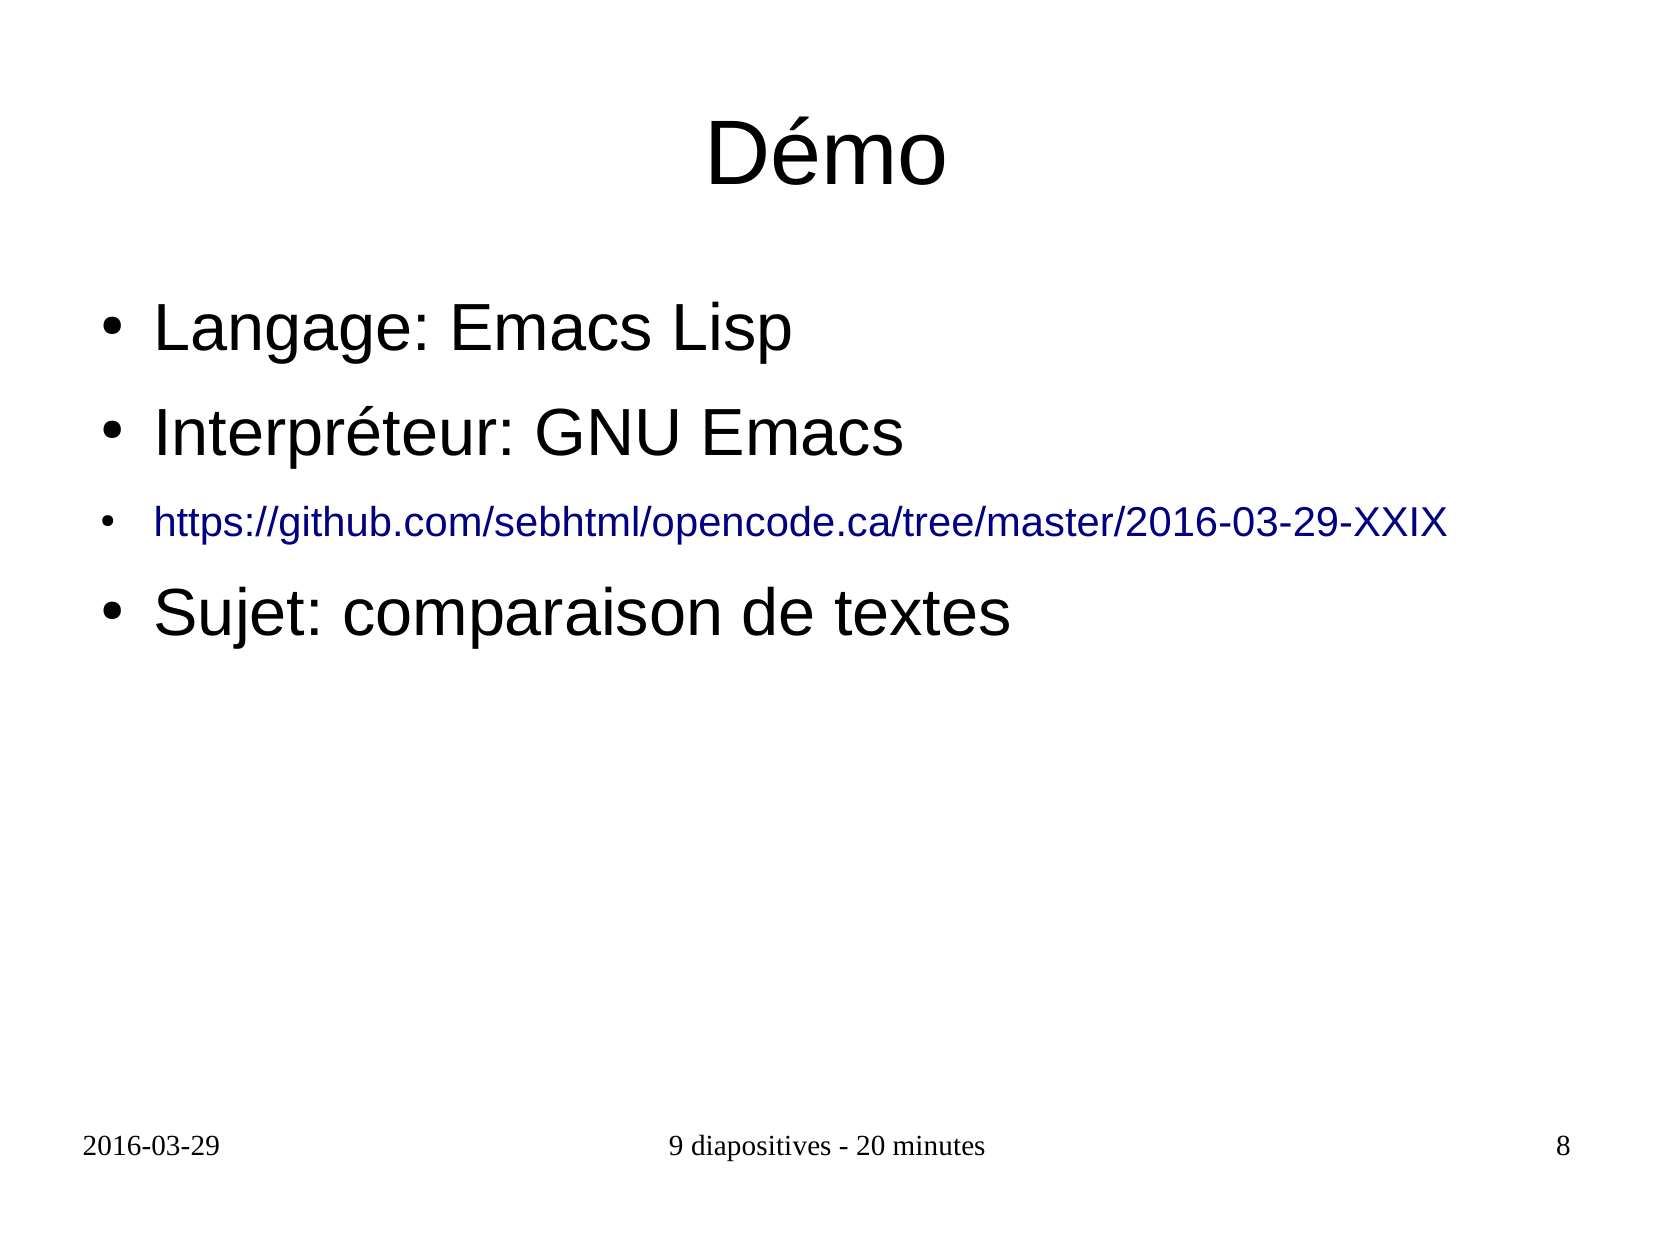

# Démo
Langage: Emacs Lisp
Interpréteur: GNU Emacs
https://github.com/sebhtml/opencode.ca/tree/master/2016-03-29-XXIX
Sujet: comparaison de textes
2016-03-29
9 diapositives - 20 minutes
8